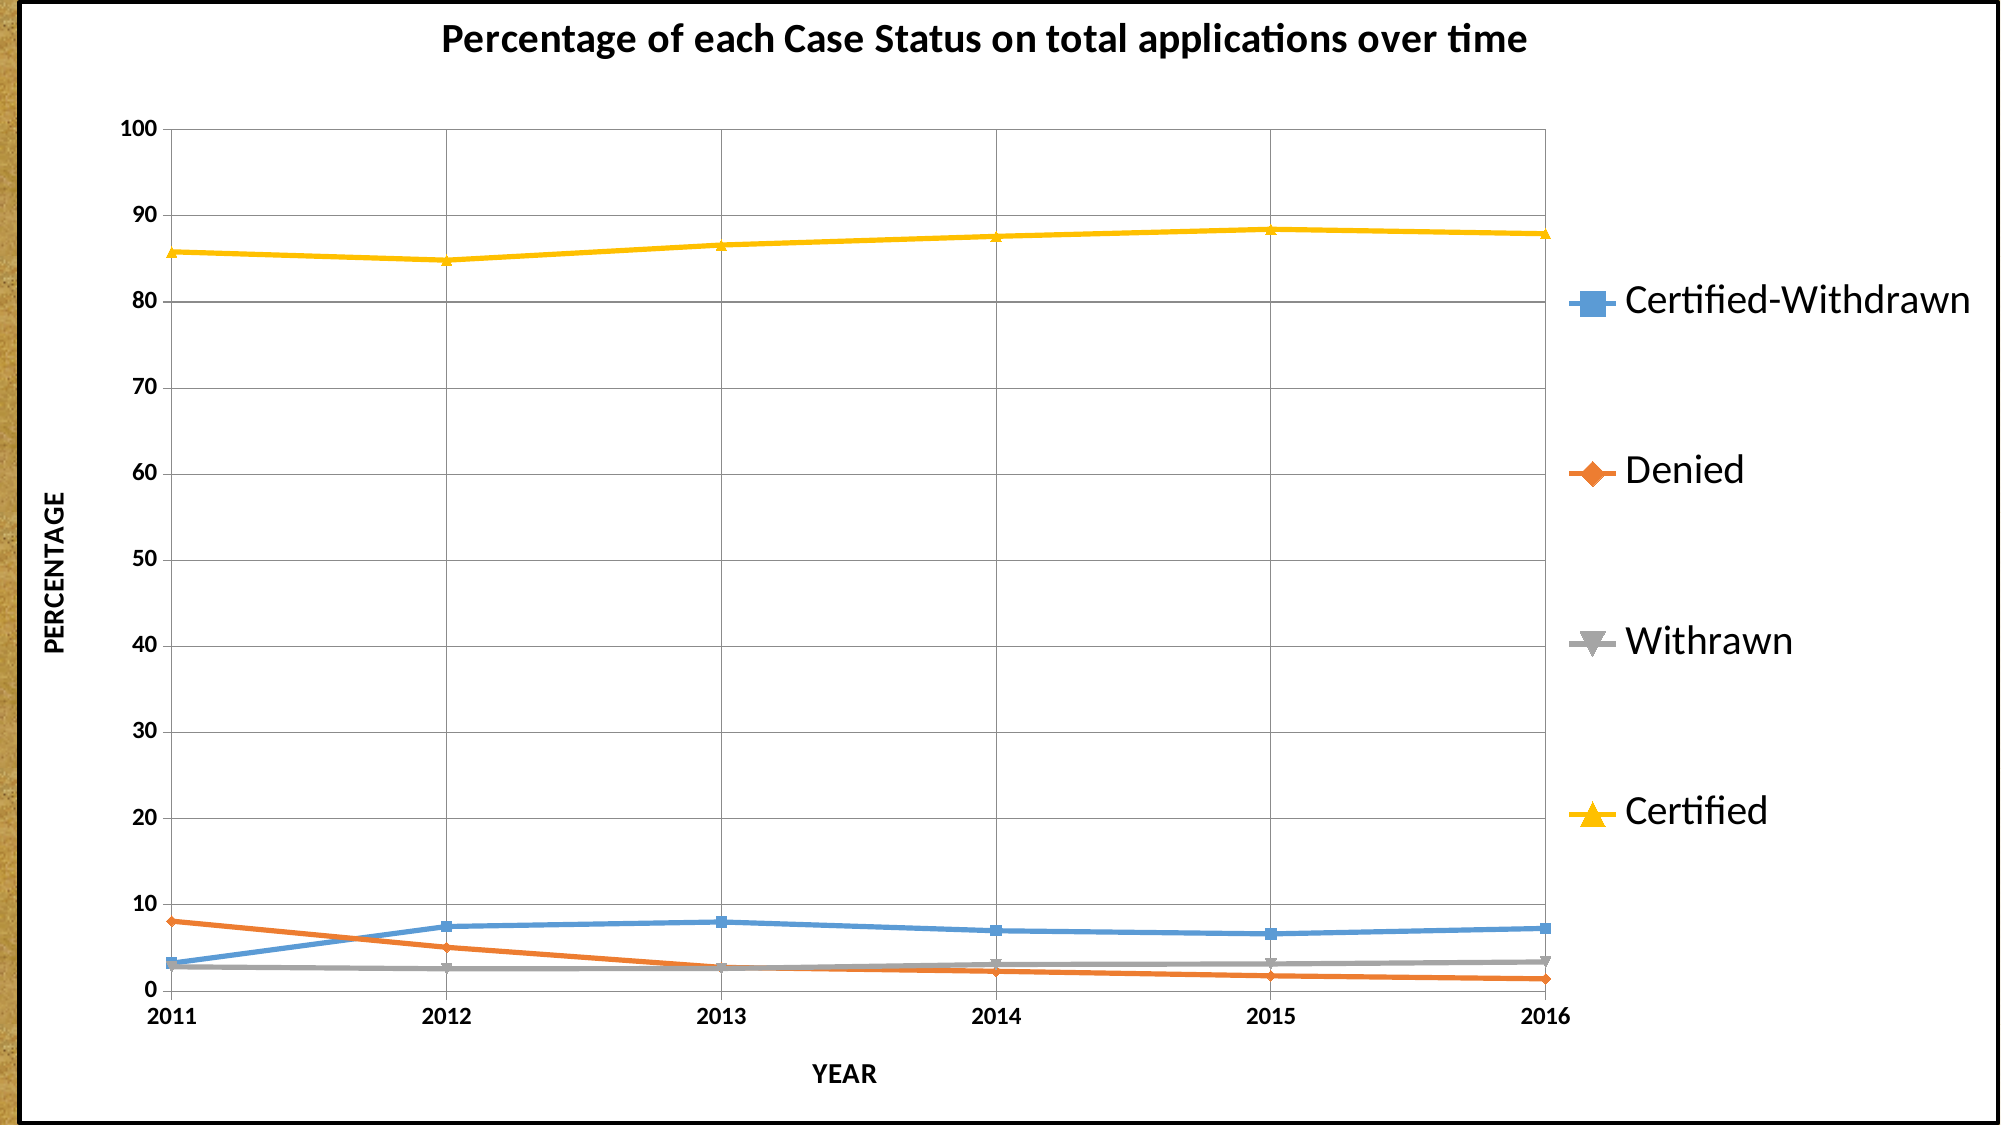

### Chart: Percentage of each Case Status on total applications over time
| Category | Certified-Withdrawn | Denied | Withrawn | Certified |
|---|---|---|---|---|
| 2011 | 3.2321813 | 8.119476 | 2.8165913 | 85.83175 |
| 2012 | 7.487362 | 5.075949 | 2.5805628 | 84.856125 |
| 2013 | 8.014222 | 2.7461243 | 2.6214957 | 86.61816 |
| 2014 | 6.998096 | 2.2907934 | 3.086863 | 87.624245 |
| 2015 | 6.6379843 | 1.765399 | 3.1443594 | 88.452255 |
| 2016 | 7.269494 | 1.4163257 | 3.3791137 | 87.93507 |